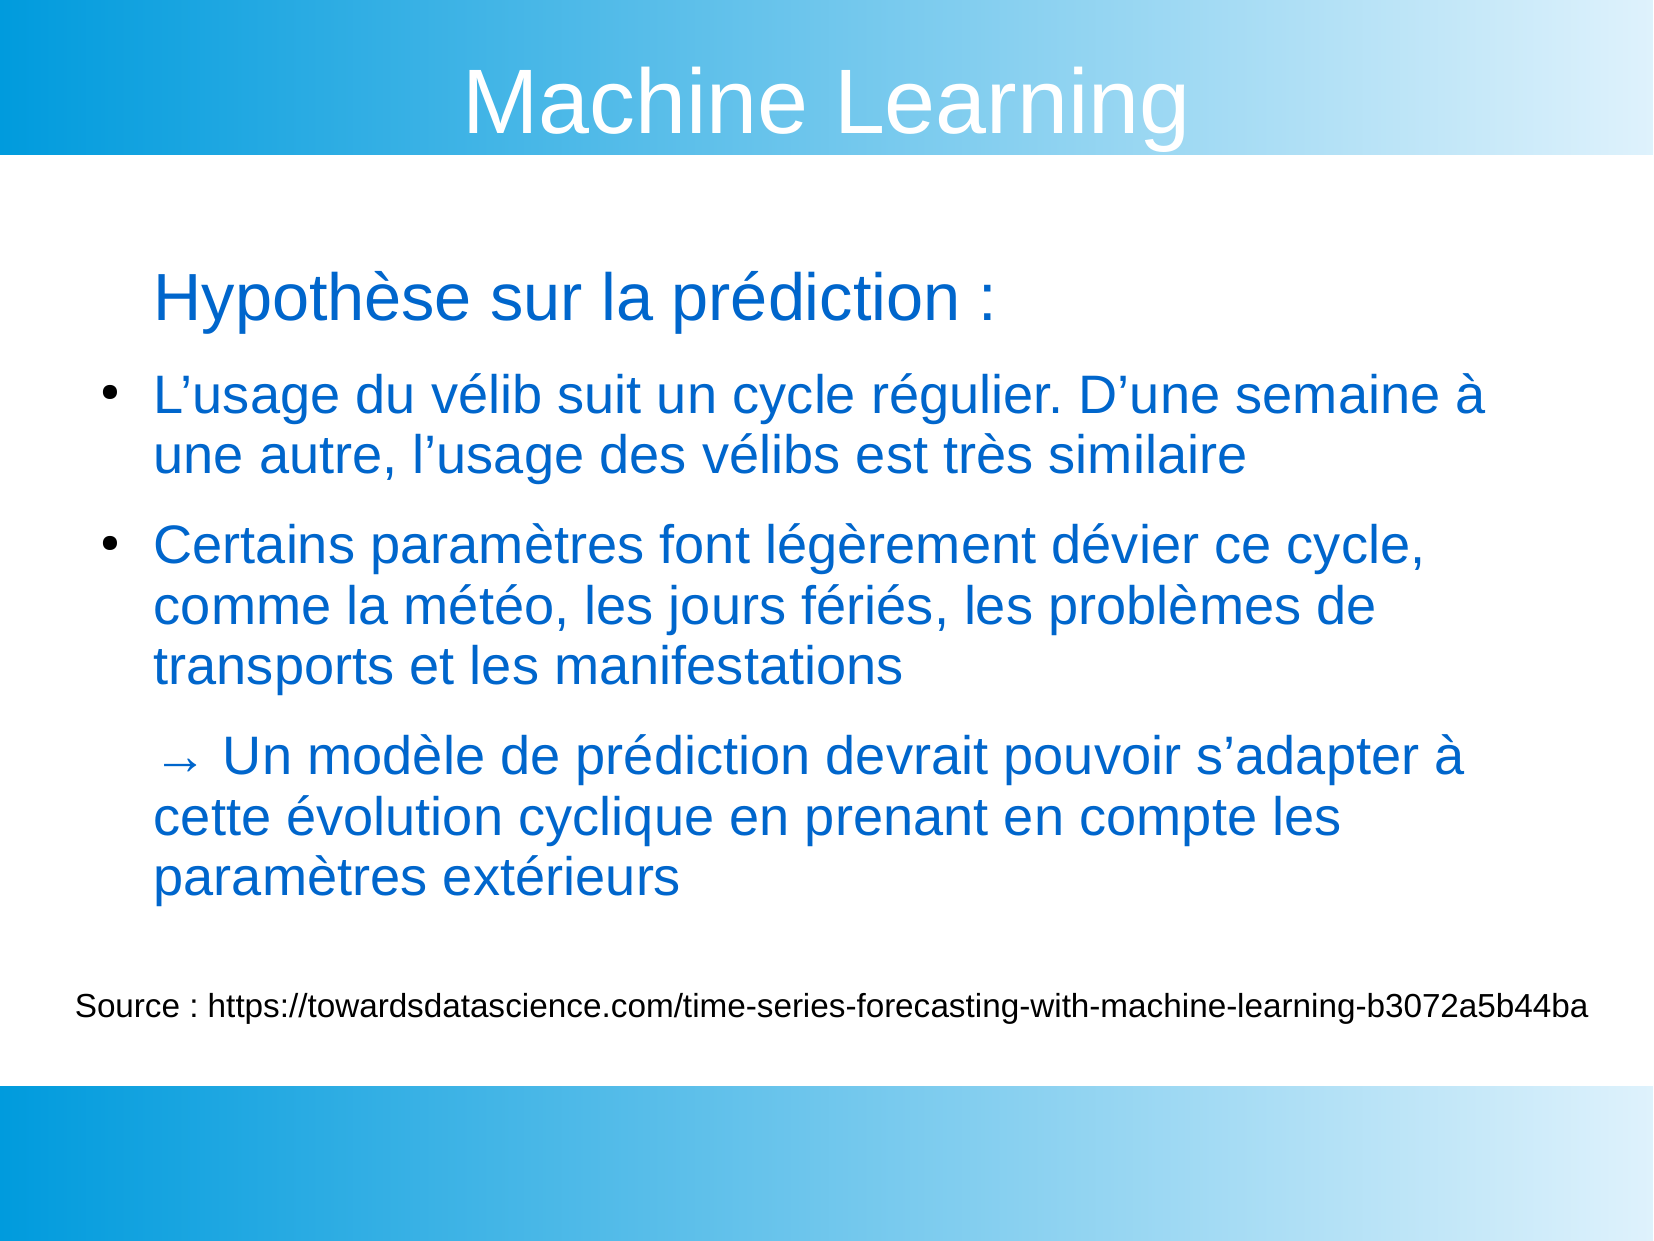

# Machine Learning
Hypothèse sur la prédiction :
L’usage du vélib suit un cycle régulier. D’une semaine à une autre, l’usage des vélibs est très similaire
Certains paramètres font légèrement dévier ce cycle, comme la météo, les jours fériés, les problèmes de transports et les manifestations
→ Un modèle de prédiction devrait pouvoir s’adapter à cette évolution cyclique en prenant en compte les paramètres extérieurs
Source : https://towardsdatascience.com/time-series-forecasting-with-machine-learning-b3072a5b44ba